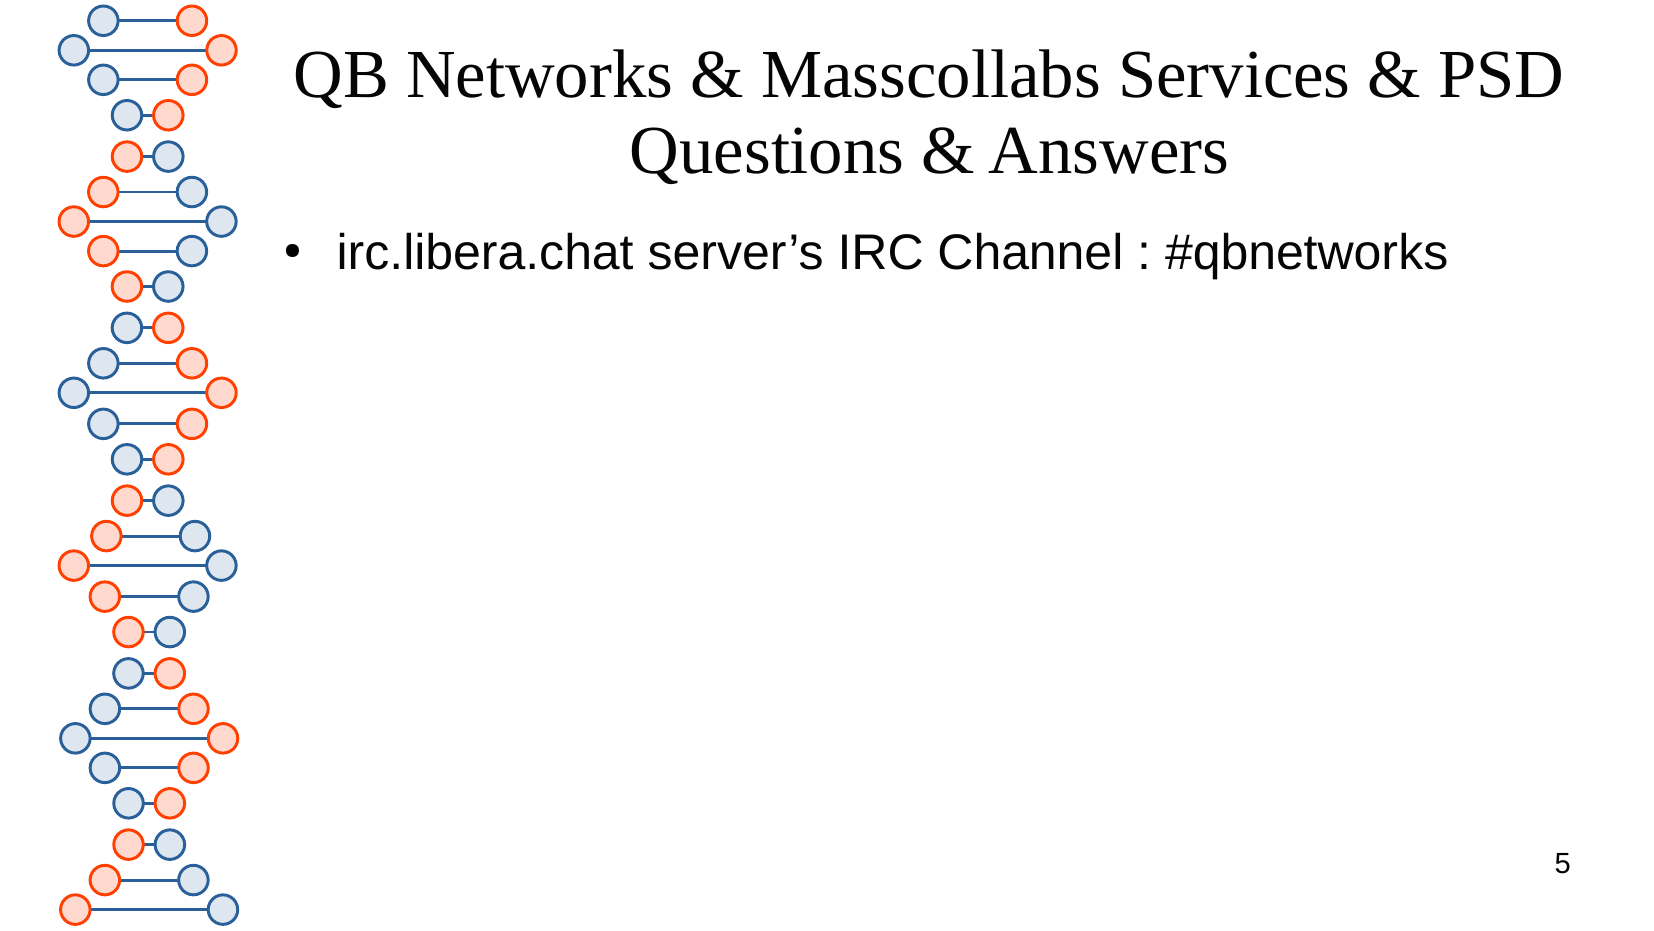

# QB Networks & Masscollabs Services & PSD Questions & Answers
irc.libera.chat server’s IRC Channel : #qbnetworks
5